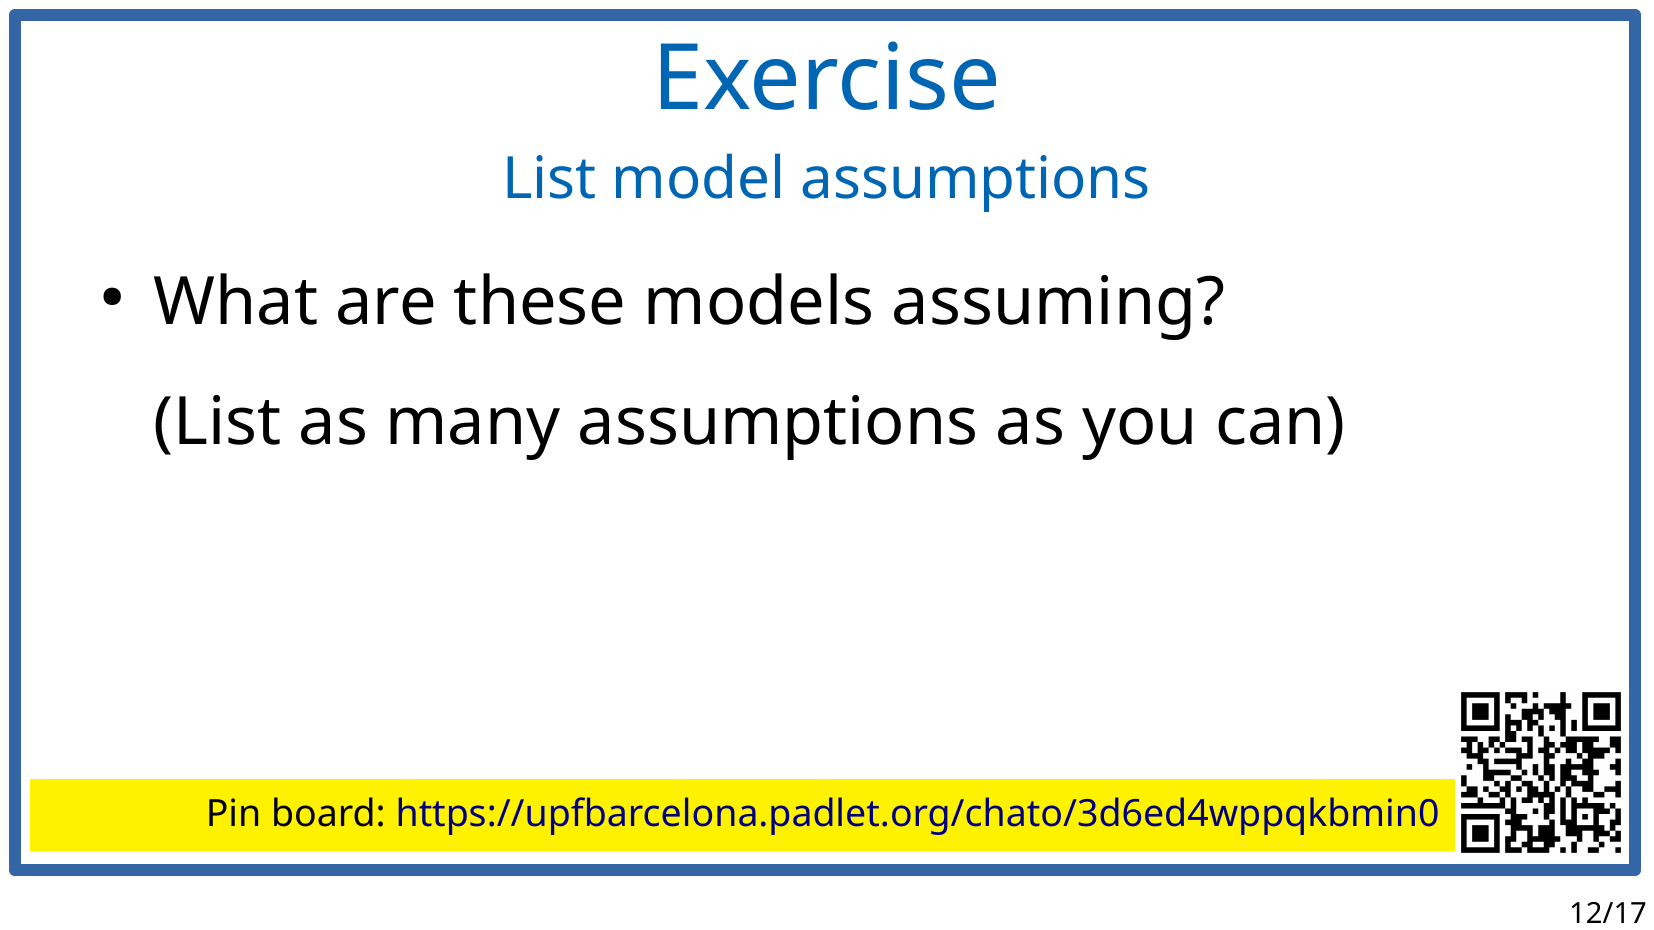

# Exercise List model assumptions
What are these models assuming?
(List as many assumptions as you can)
Pin board: https://upfbarcelona.padlet.org/chato/3d6ed4wppqkbmin0
12